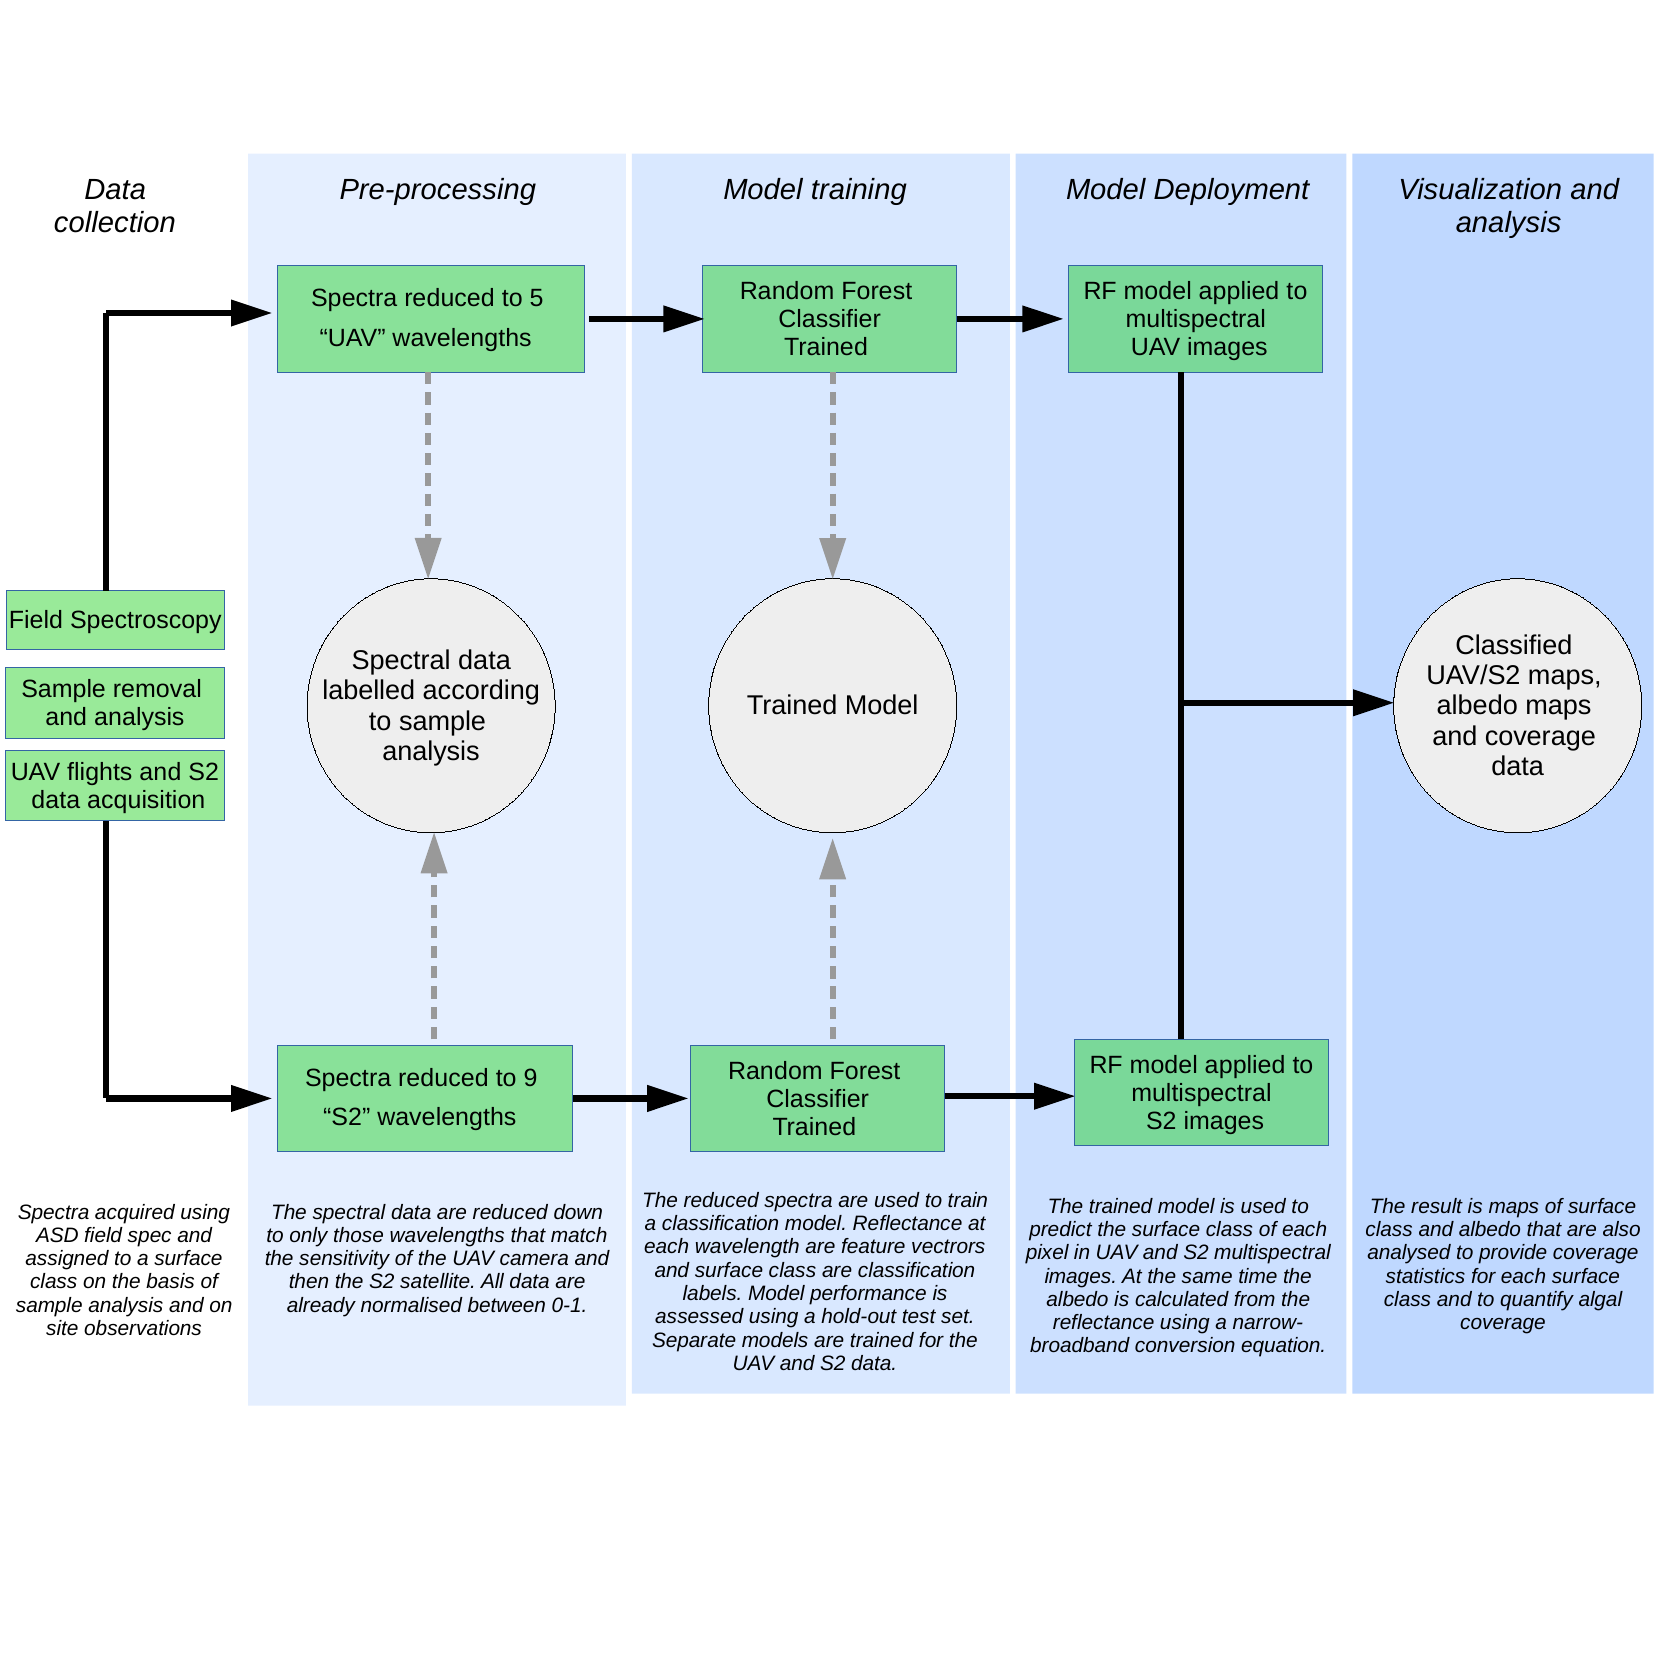

Data collection
Pre-processing
Model training
Model Deployment
Visualization and analysis
Spectra reduced to 5
“UAV” wavelengths
Random Forest
Classifier
Trained
RF model applied to
multispectral
 UAV images
Spectral data
 labelled according
to sample
analysis
Trained Model
Classified
UAV/S2 maps,
albedo maps
and coverage
data
Field Spectroscopy
Sample removal
and analysis
UAV flights and S2
 data acquisition
RF model applied to
multispectral
 S2 images
Spectra reduced to 9
“S2” wavelengths
Random Forest
Classifier
Trained
The reduced spectra are used to train a classification model. Reflectance at each wavelength are feature vectrors and surface class are classification labels. Model performance is assessed using a hold-out test set. Separate models are trained for the UAV and S2 data.
The trained model is used to predict the surface class of each pixel in UAV and S2 multispectral images. At the same time the albedo is calculated from the reflectance using a narrow-broadband conversion equation.
The result is maps of surface class and albedo that are also analysed to provide coverage statistics for each surface class and to quantify algal coverage
Spectra acquired using ASD field spec and assigned to a surface class on the basis of sample analysis and on site observations
The spectral data are reduced down to only those wavelengths that match the sensitivity of the UAV camera and then the S2 satellite. All data are already normalised between 0-1.